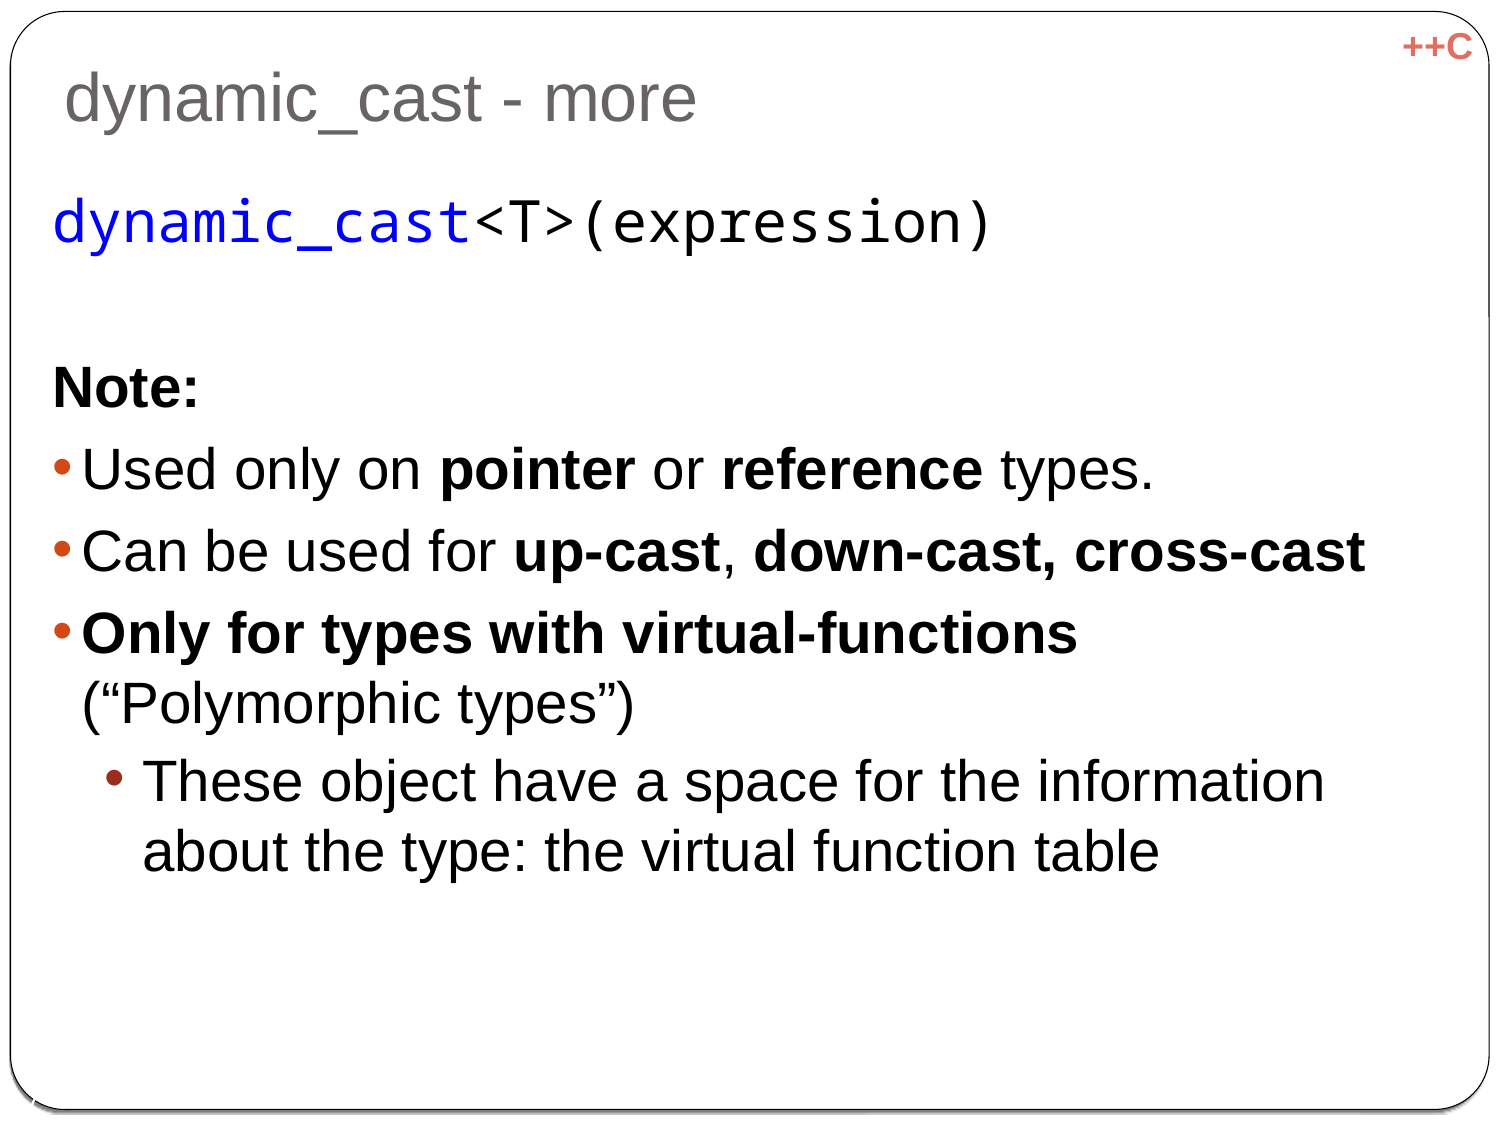

# dynamic_cast - more
dynamic_cast<T>(expression)
Note:
Used only on pointer or reference types.
Can be used for up-cast, down-cast, cross-cast
Only for types with virtual-functions (“Polymorphic types”)
These object have a space for the information about the type: the virtual function table